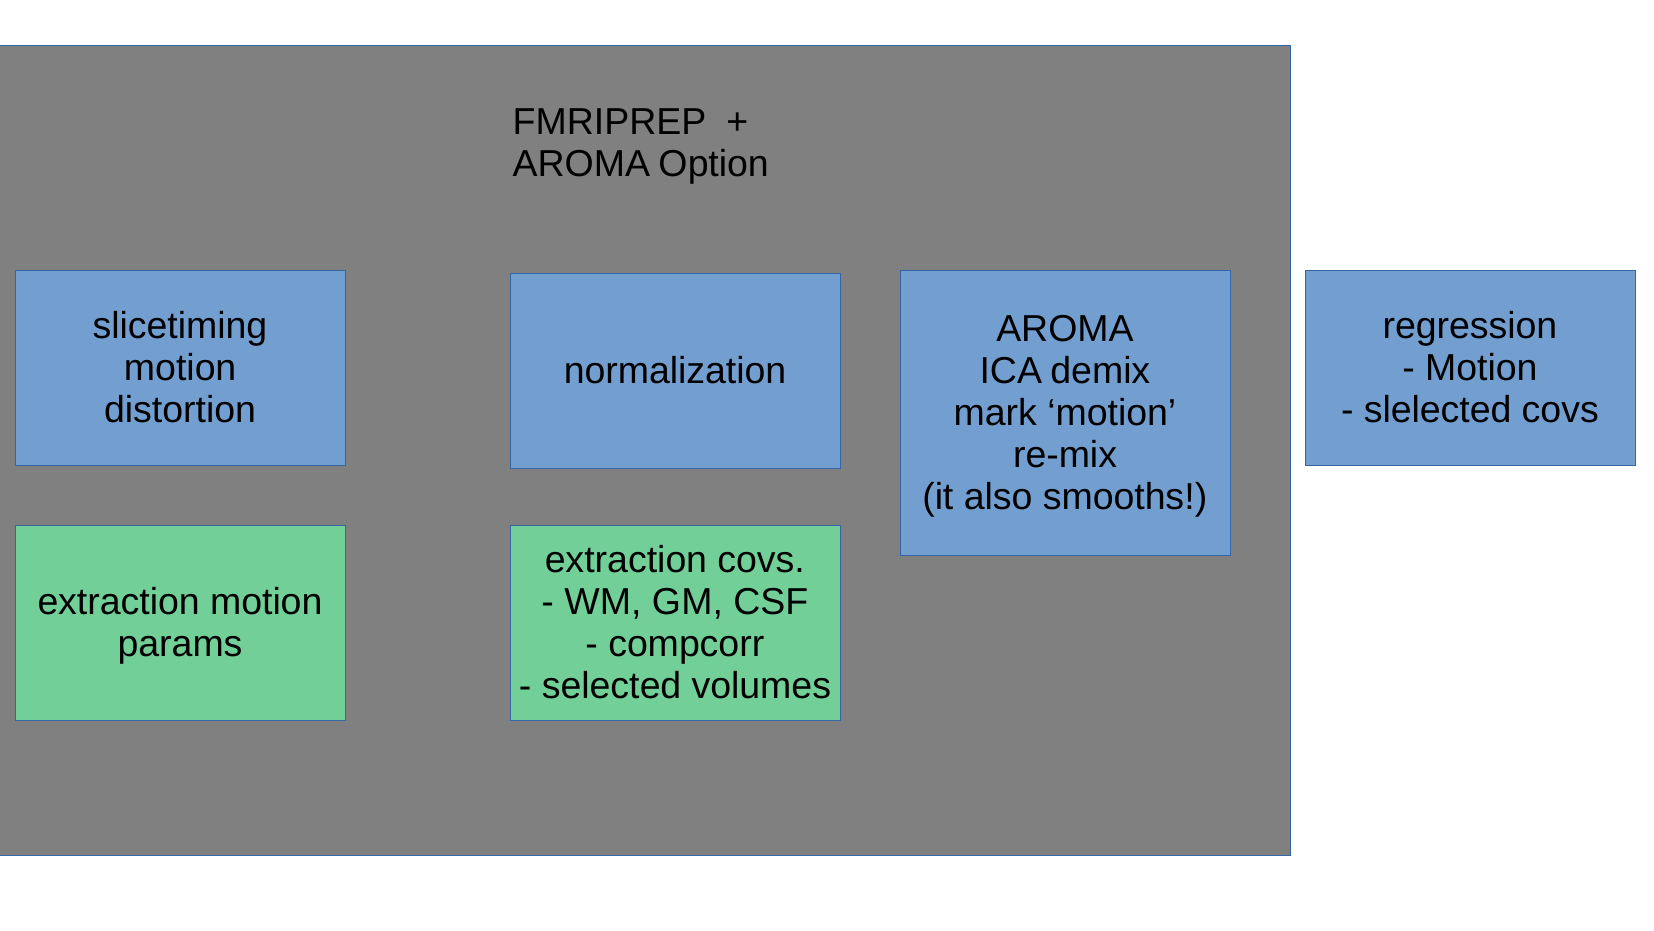

FMRIPREP + AROMA Option
slicetiming
motion
distortion
AROMA
ICA demix
mark ‘motion’
re-mix
(it also smooths!)
regression
- Motion
- slelected covs
normalization
extraction motion
params
extraction covs.
- WM, GM, CSF
- compcorr
- selected volumes